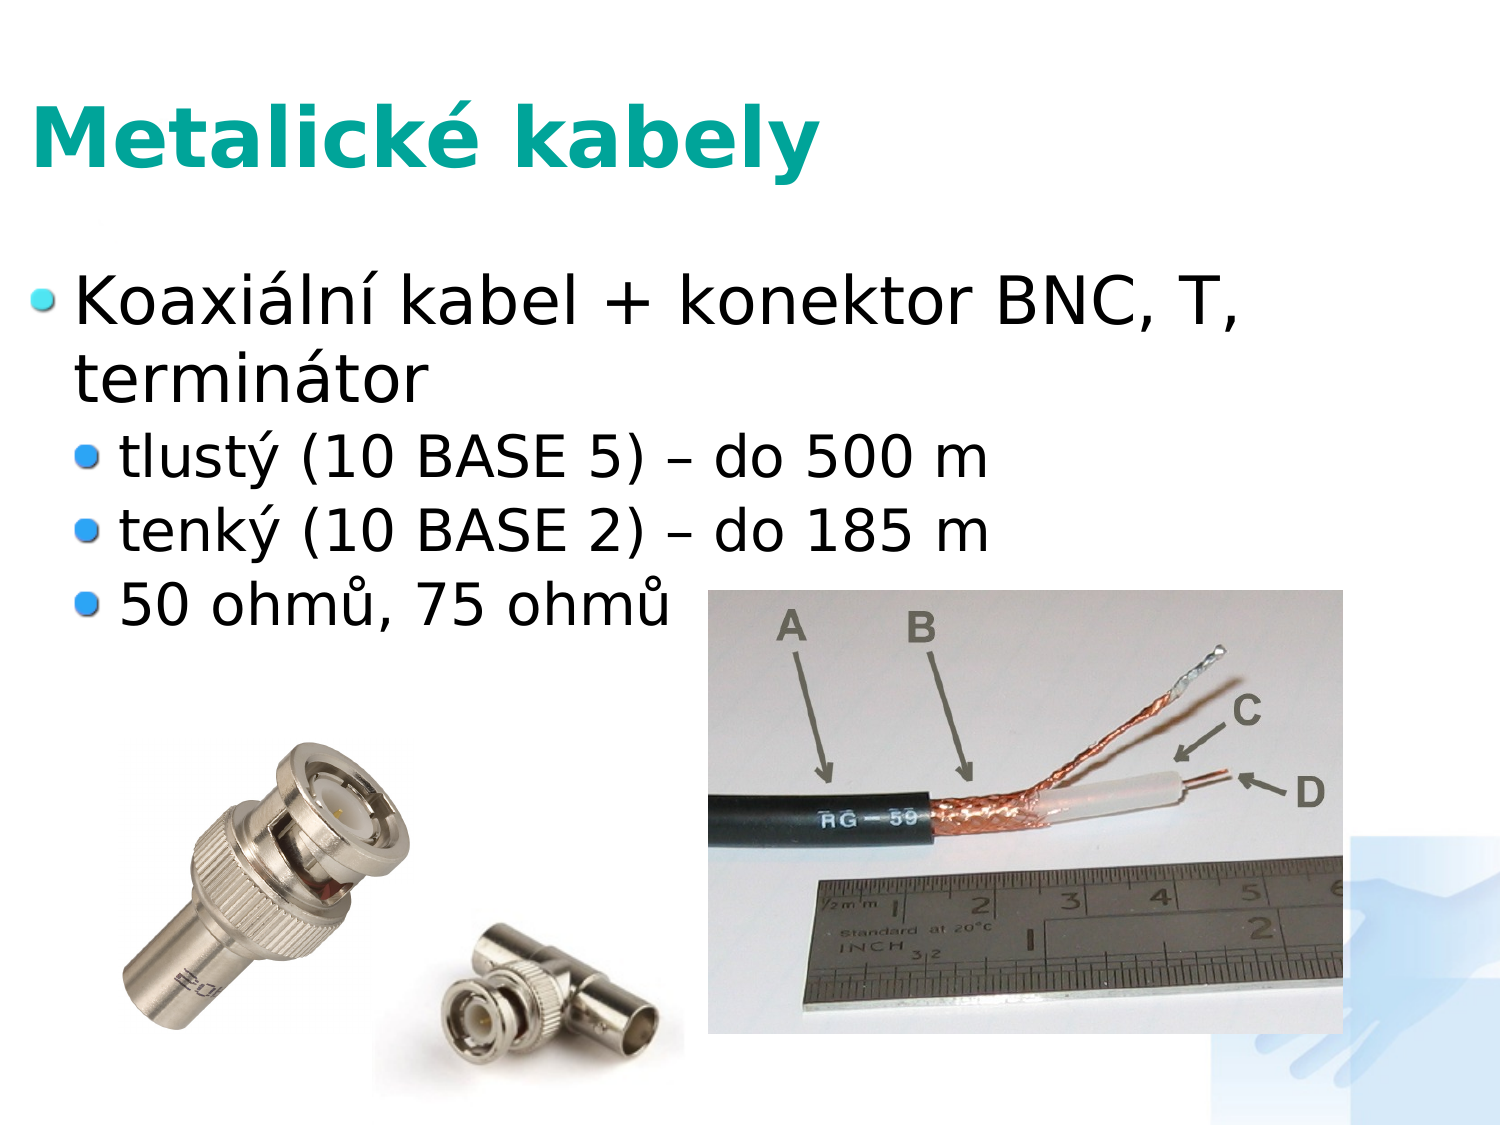

# Metalické kabely
Koaxiální kabel + konektor BNC, T, terminátor
tlustý (10 BASE 5) – do 500 m
tenký (10 BASE 2) – do 185 m
50 ohmů, 75 ohmů